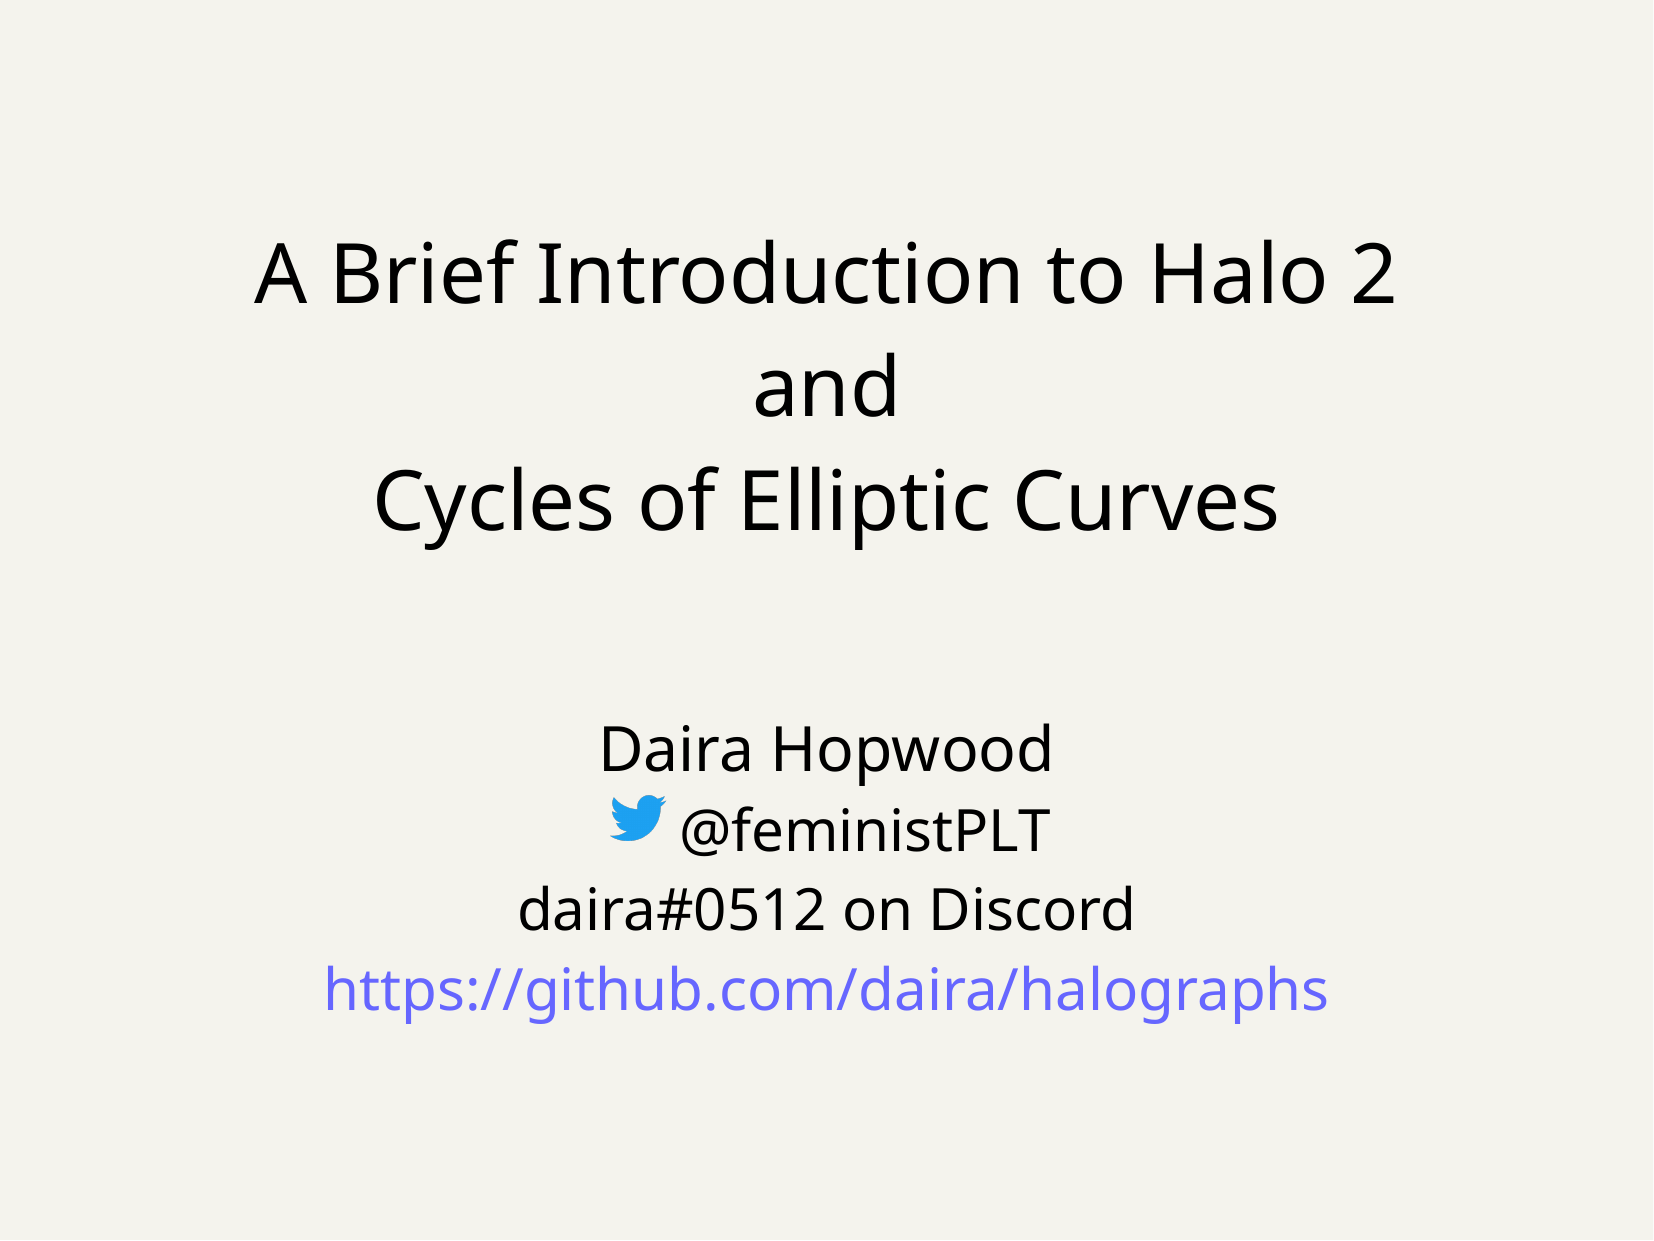

# A Brief Introduction to Halo 2
and
Cycles of Elliptic Curves
Daira Hopwood
 @feministPLT
daira#0512 on Discord
https://github.com/daira/halographs